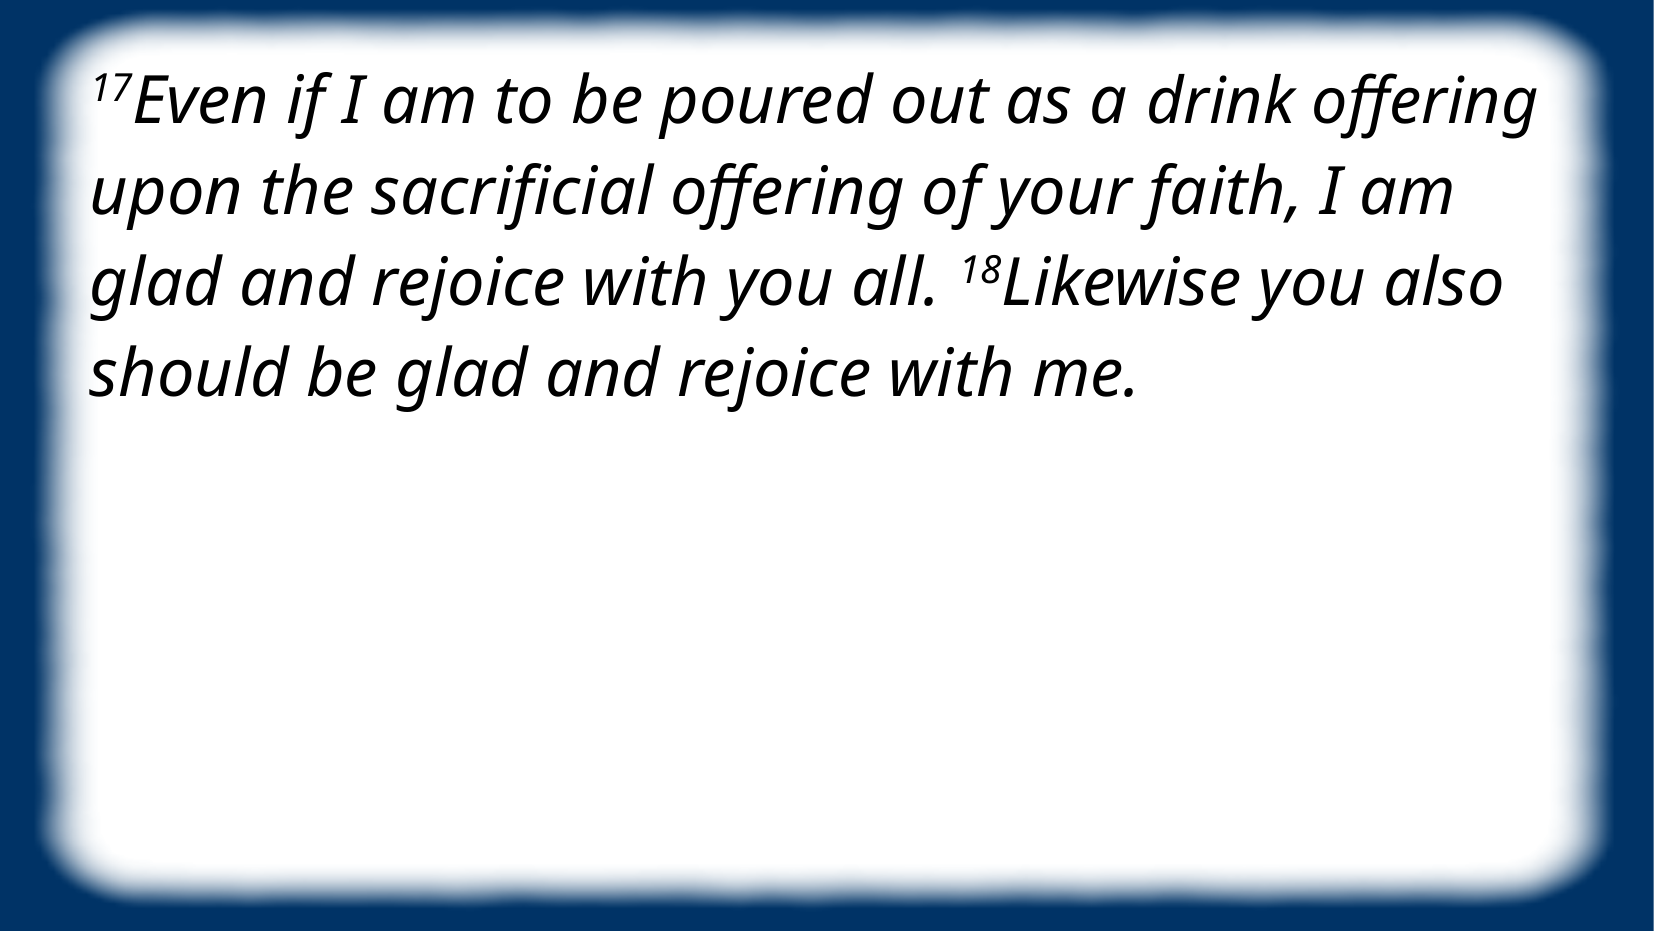

17Even if I am to be poured out as a drink offering upon the sacrificial offering of your faith, I am glad and rejoice with you all. 18Likewise you also should be glad and rejoice with me.